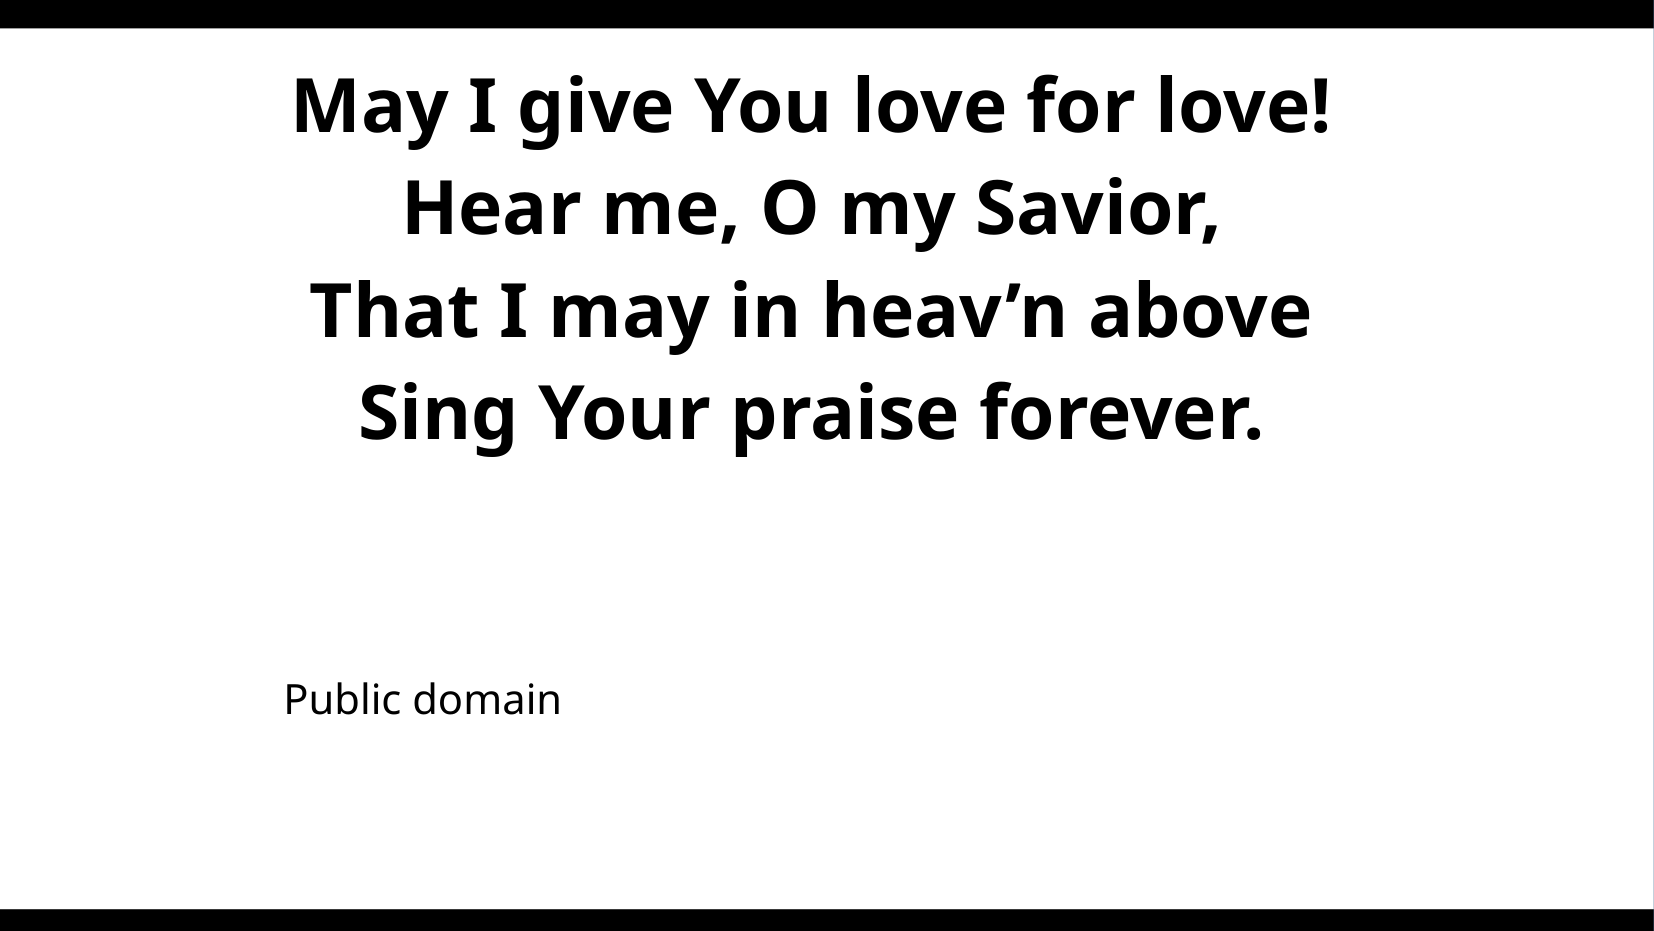

May I give You love for love!
Hear me, O my Savior,
That I may in heav’n above
Sing Your praise forever.
 Public domain